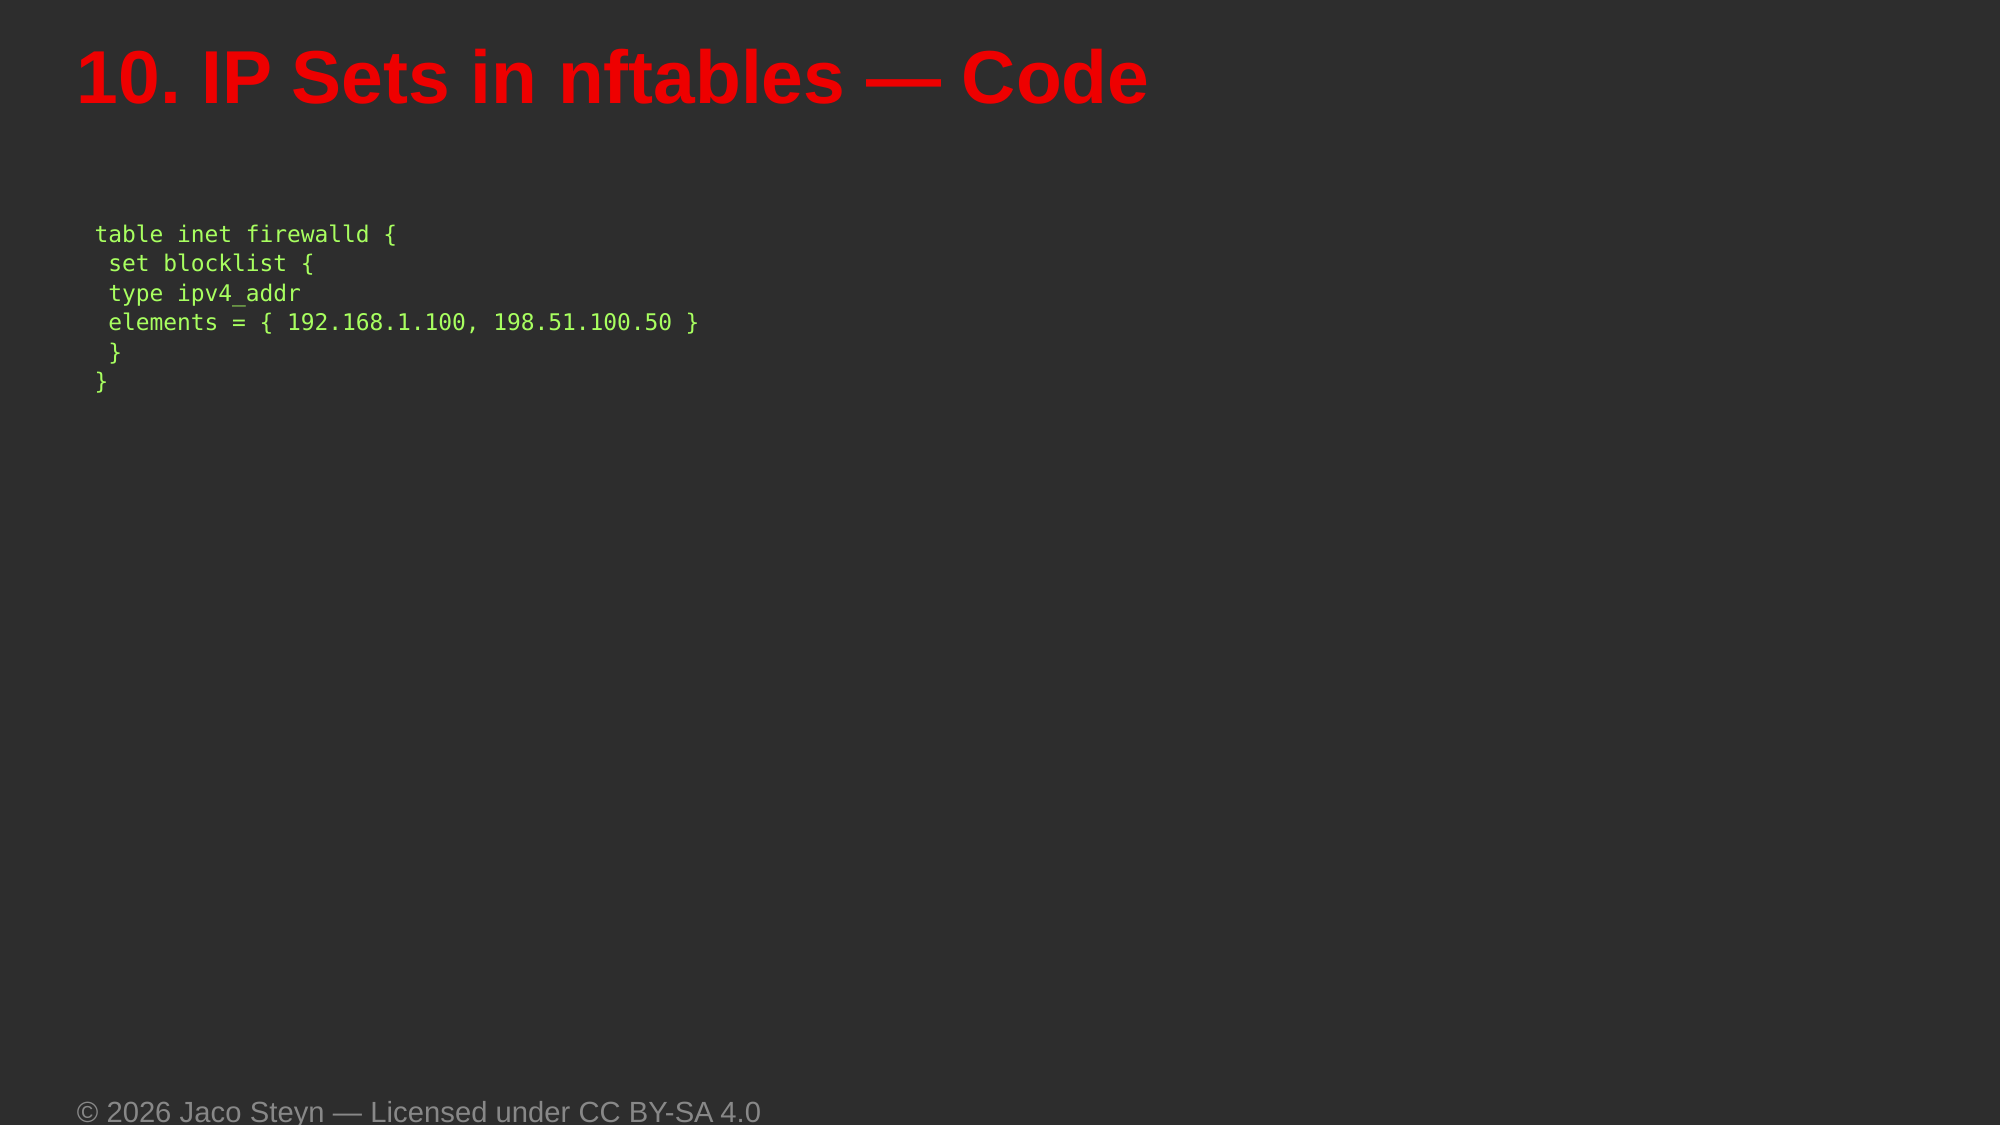

10. IP Sets in nftables — Code
table inet firewalld {
 set blocklist {
 type ipv4_addr
 elements = { 192.168.1.100, 198.51.100.50 }
 }
}
© 2026 Jaco Steyn — Licensed under CC BY-SA 4.0